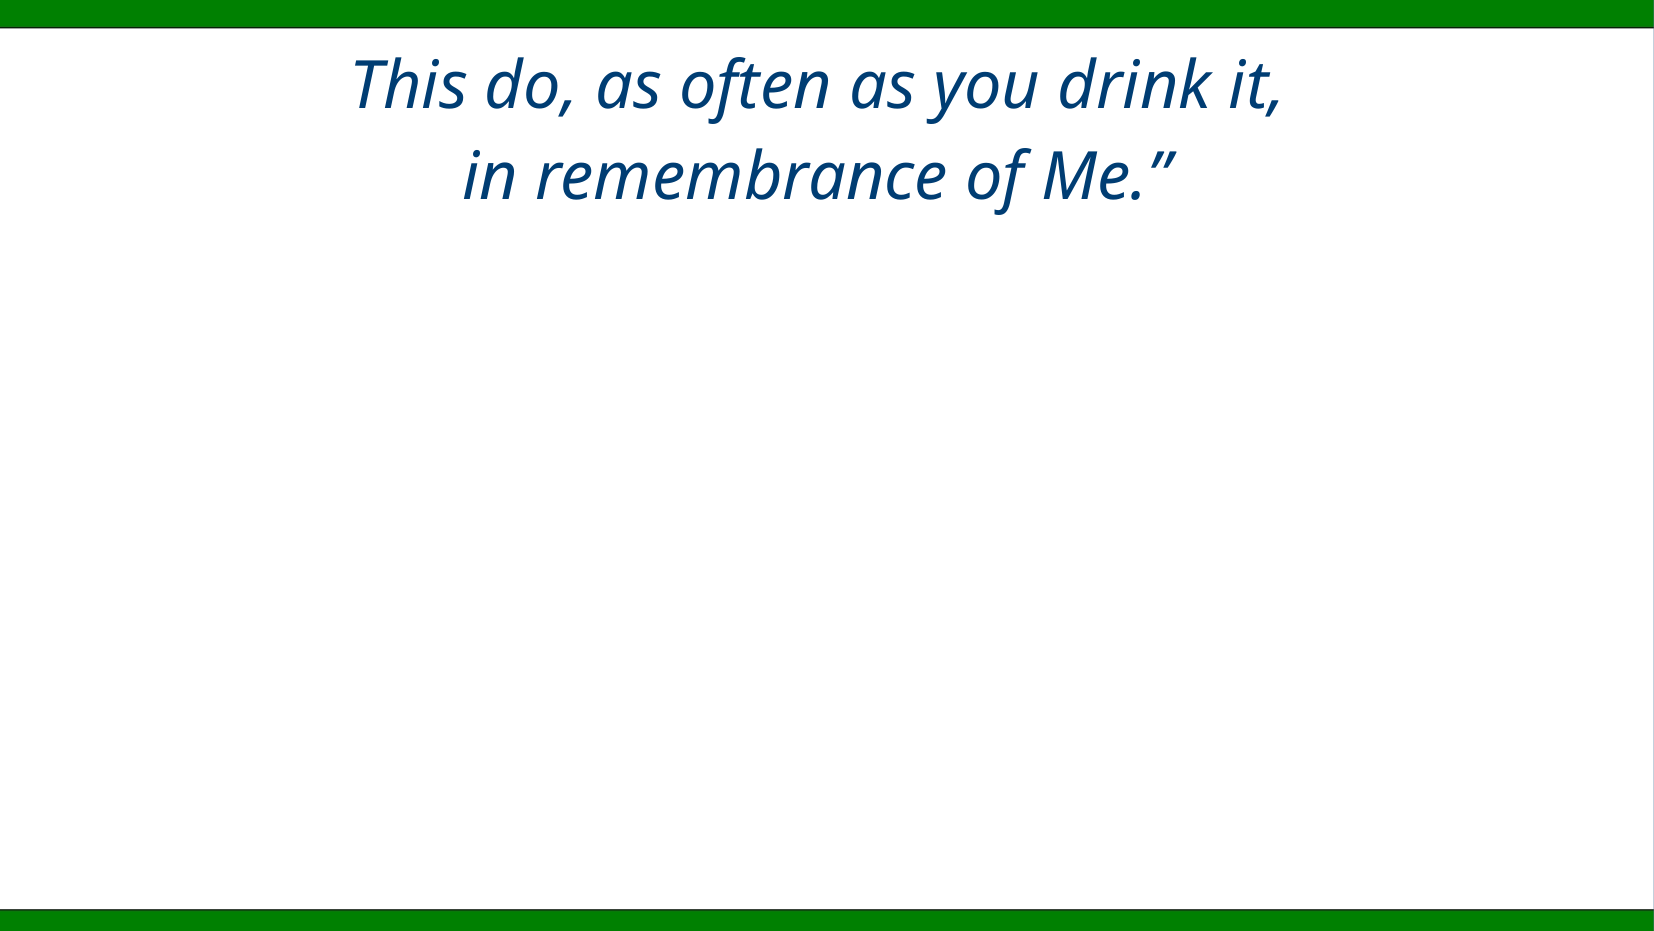

This do, as often as you drink it,
in remembrance of Me.”